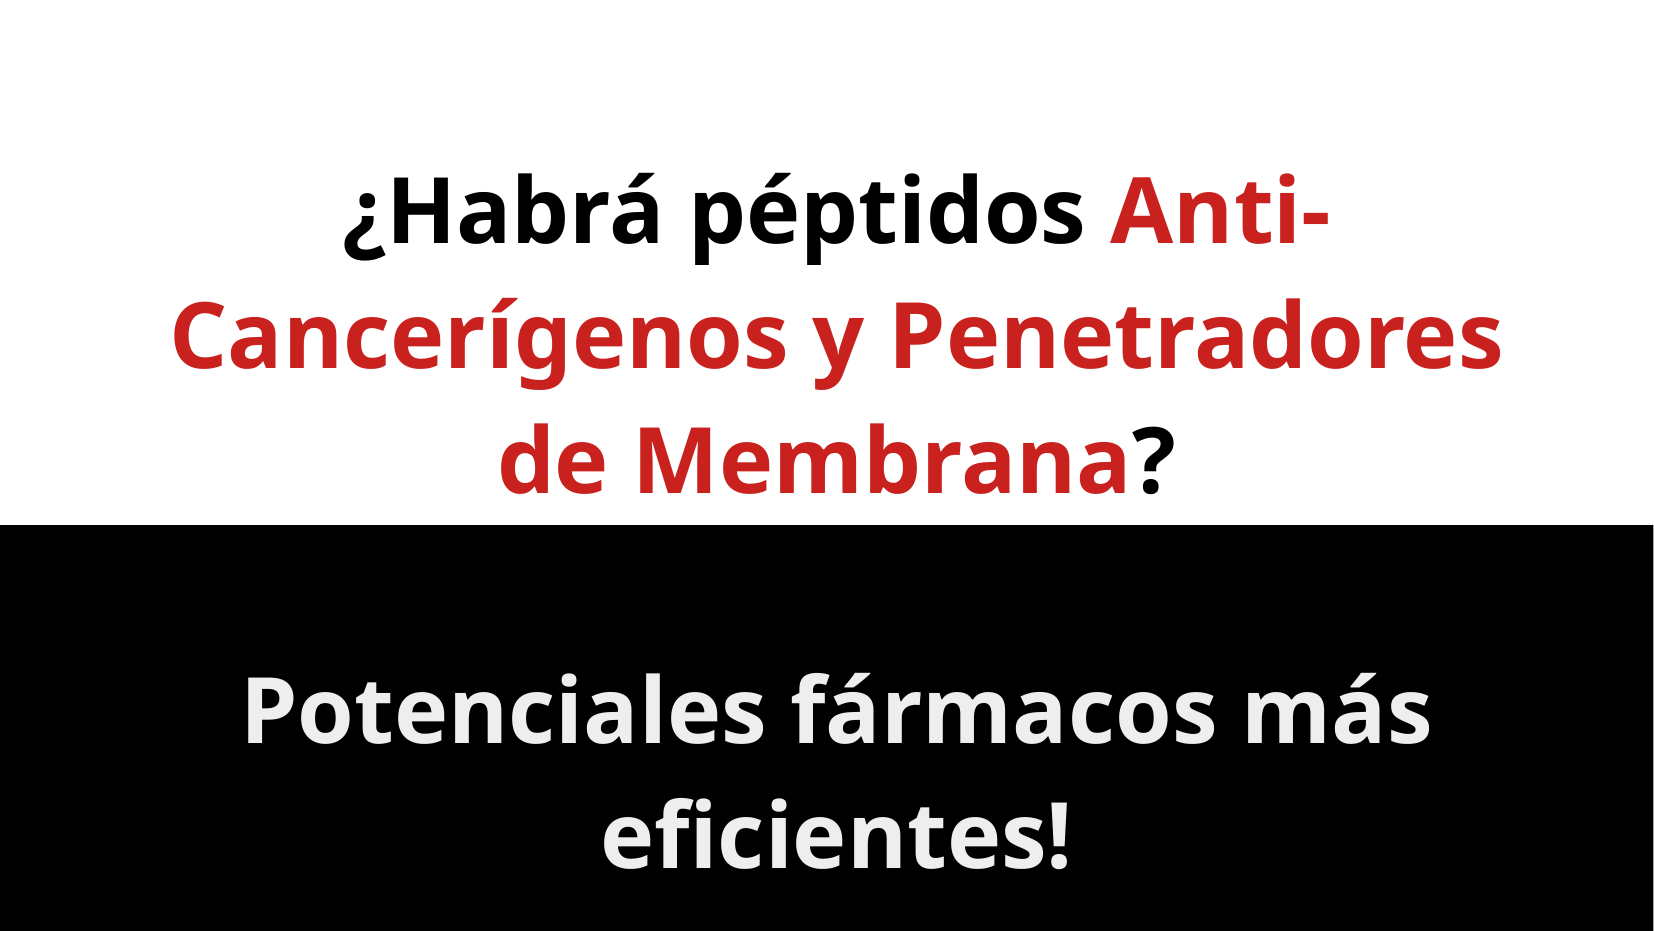

¿Habrá péptidos Anti-Cancerígenos y Penetradores de Membrana?
Potenciales fármacos más eficientes!